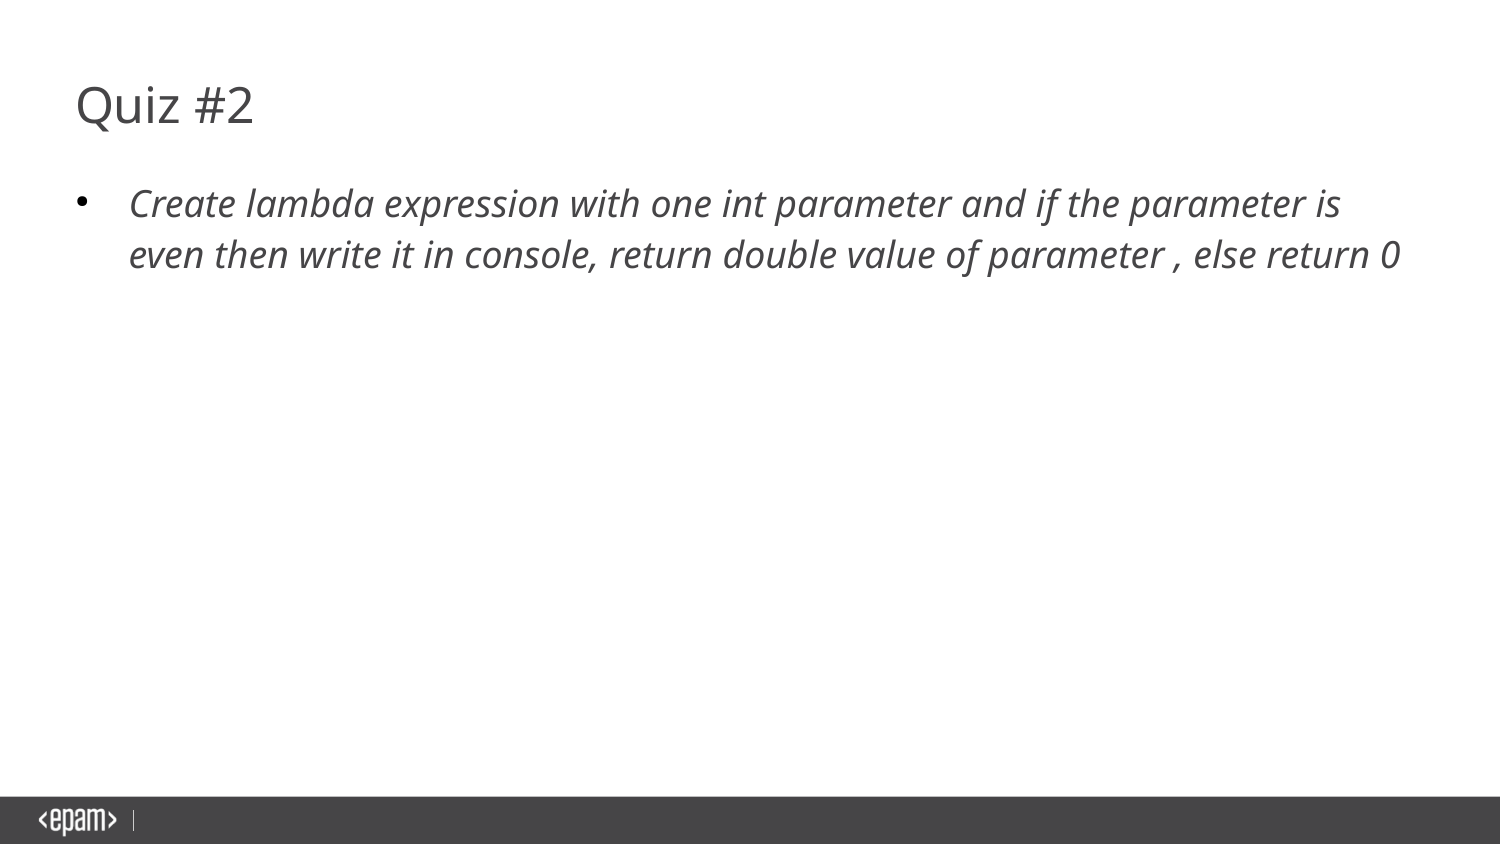

# Quiz #2
Create lambda expression with one int parameter and if the parameter is even then write it in console, return double value of parameter , else return 0